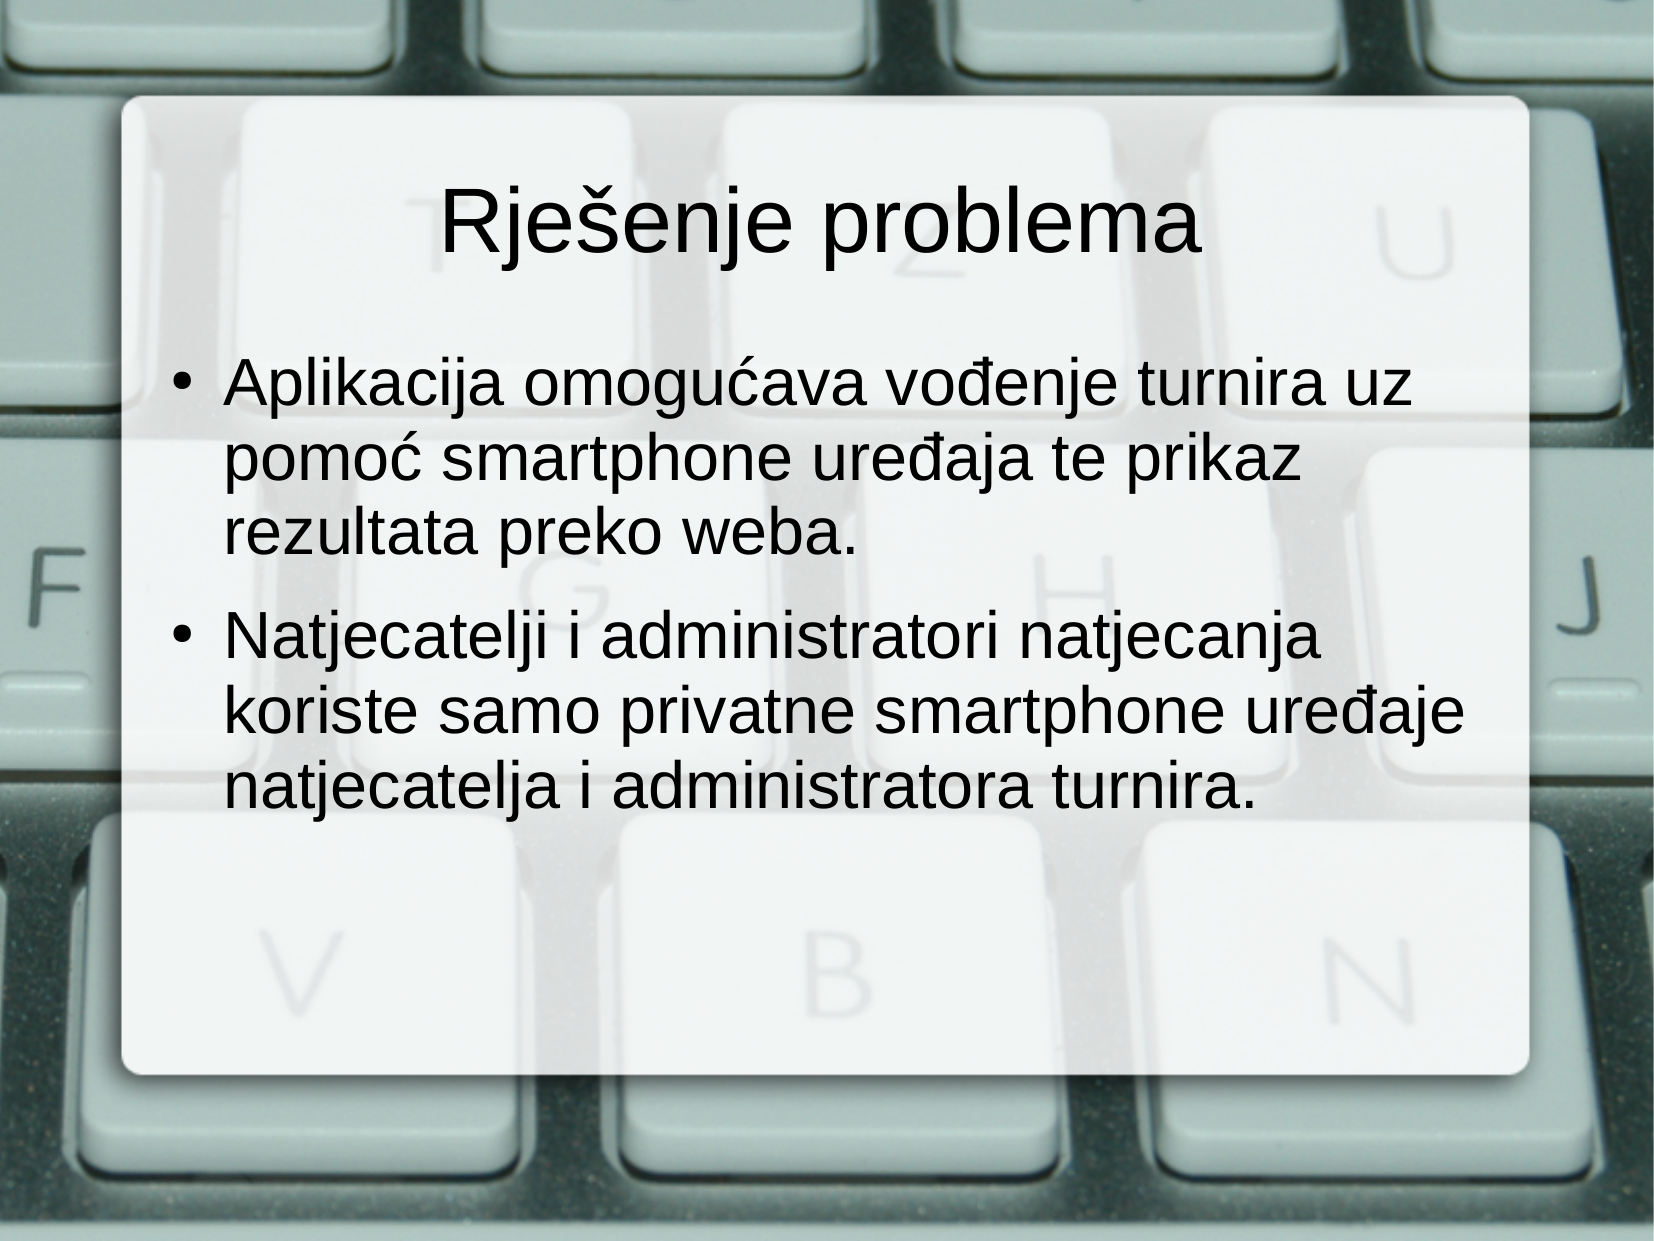

# Rješenje problema
Aplikacija omogućava vođenje turnira uz pomoć smartphone uređaja te prikaz rezultata preko weba.
Natjecatelji i administratori natjecanja koriste samo privatne smartphone uređaje natjecatelja i administratora turnira.